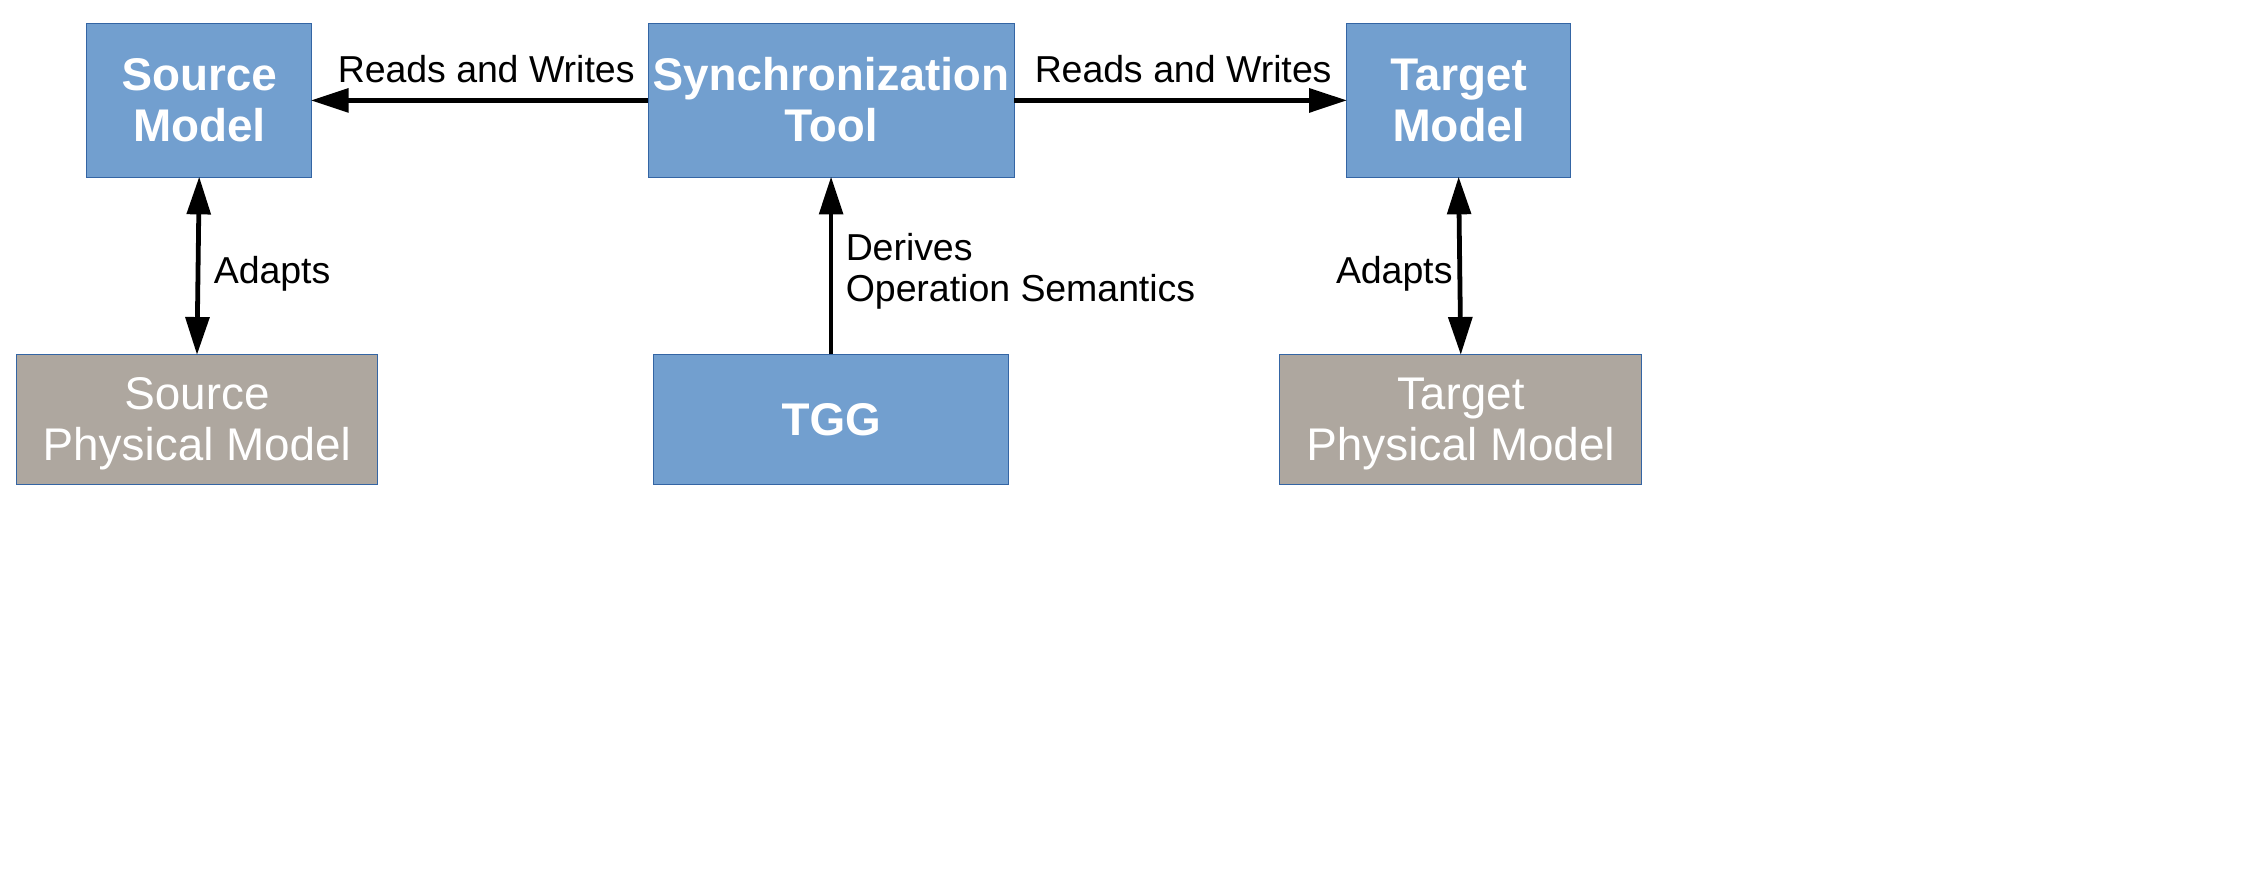

Source
Model
Synchronization
Tool
Target
Model
Reads and Writes
Reads and Writes
Derives
Operation Semantics
Adapts
Adapts
Source
Physical Model
TGG
Target
Physical Model